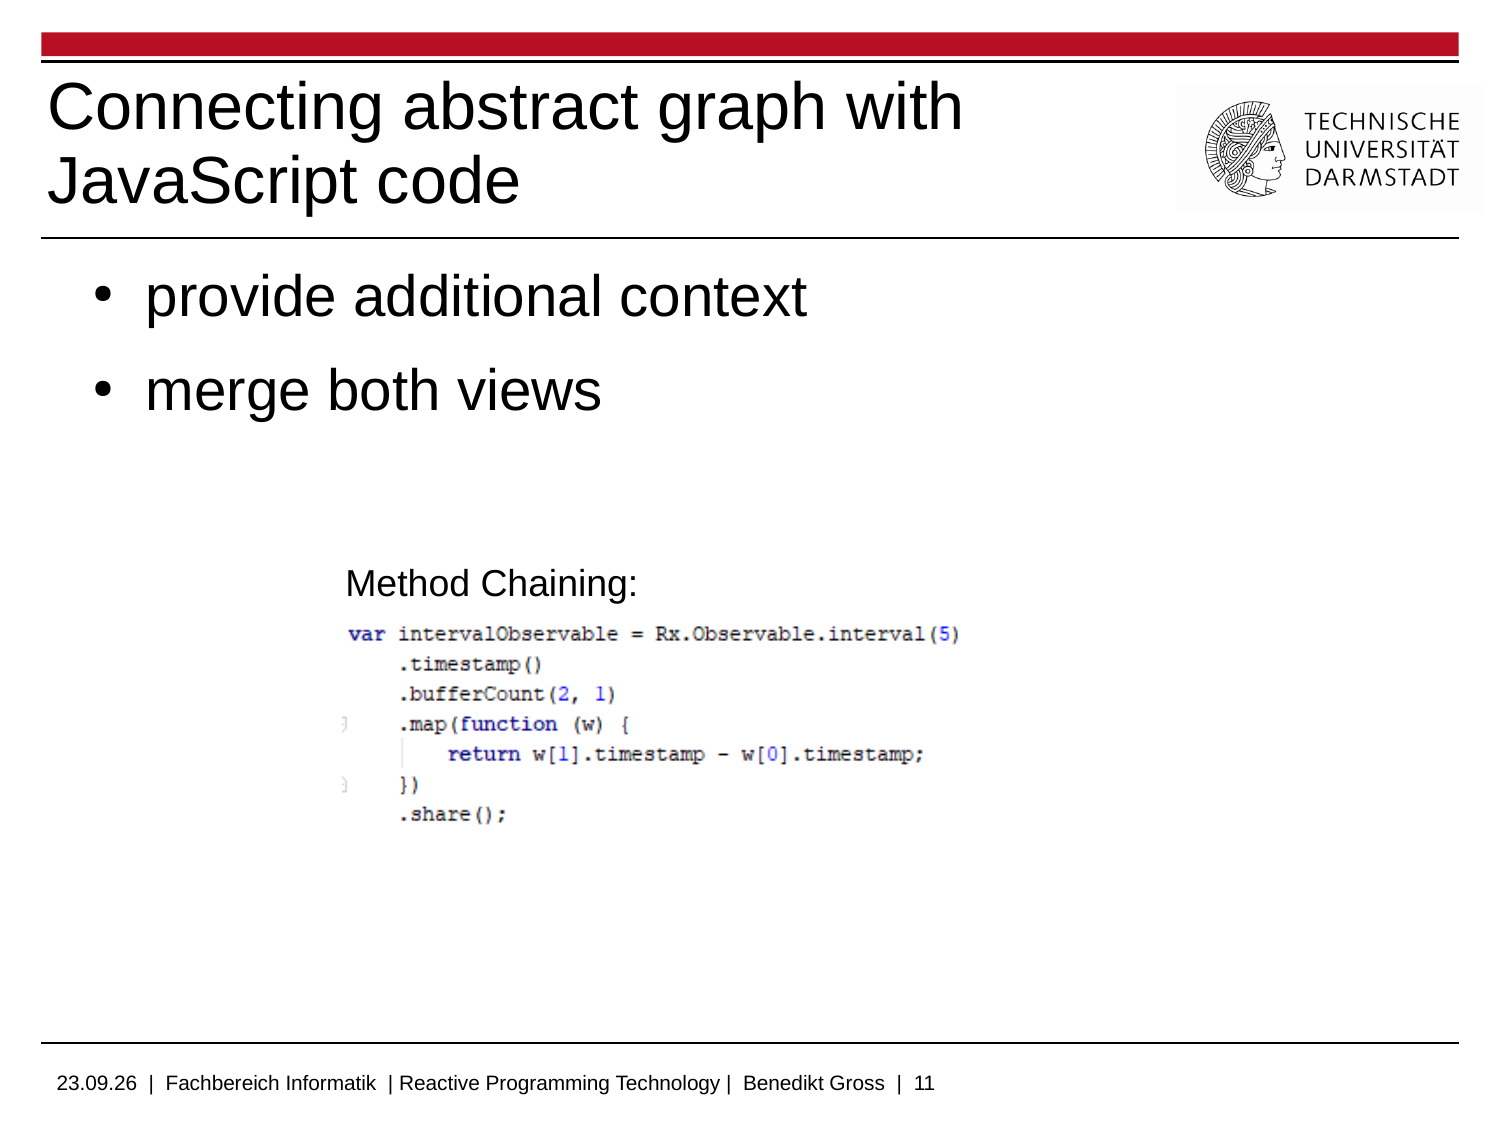

# Connecting abstract graph with JavaScript code
provide additional context
merge both views
Method Chaining: